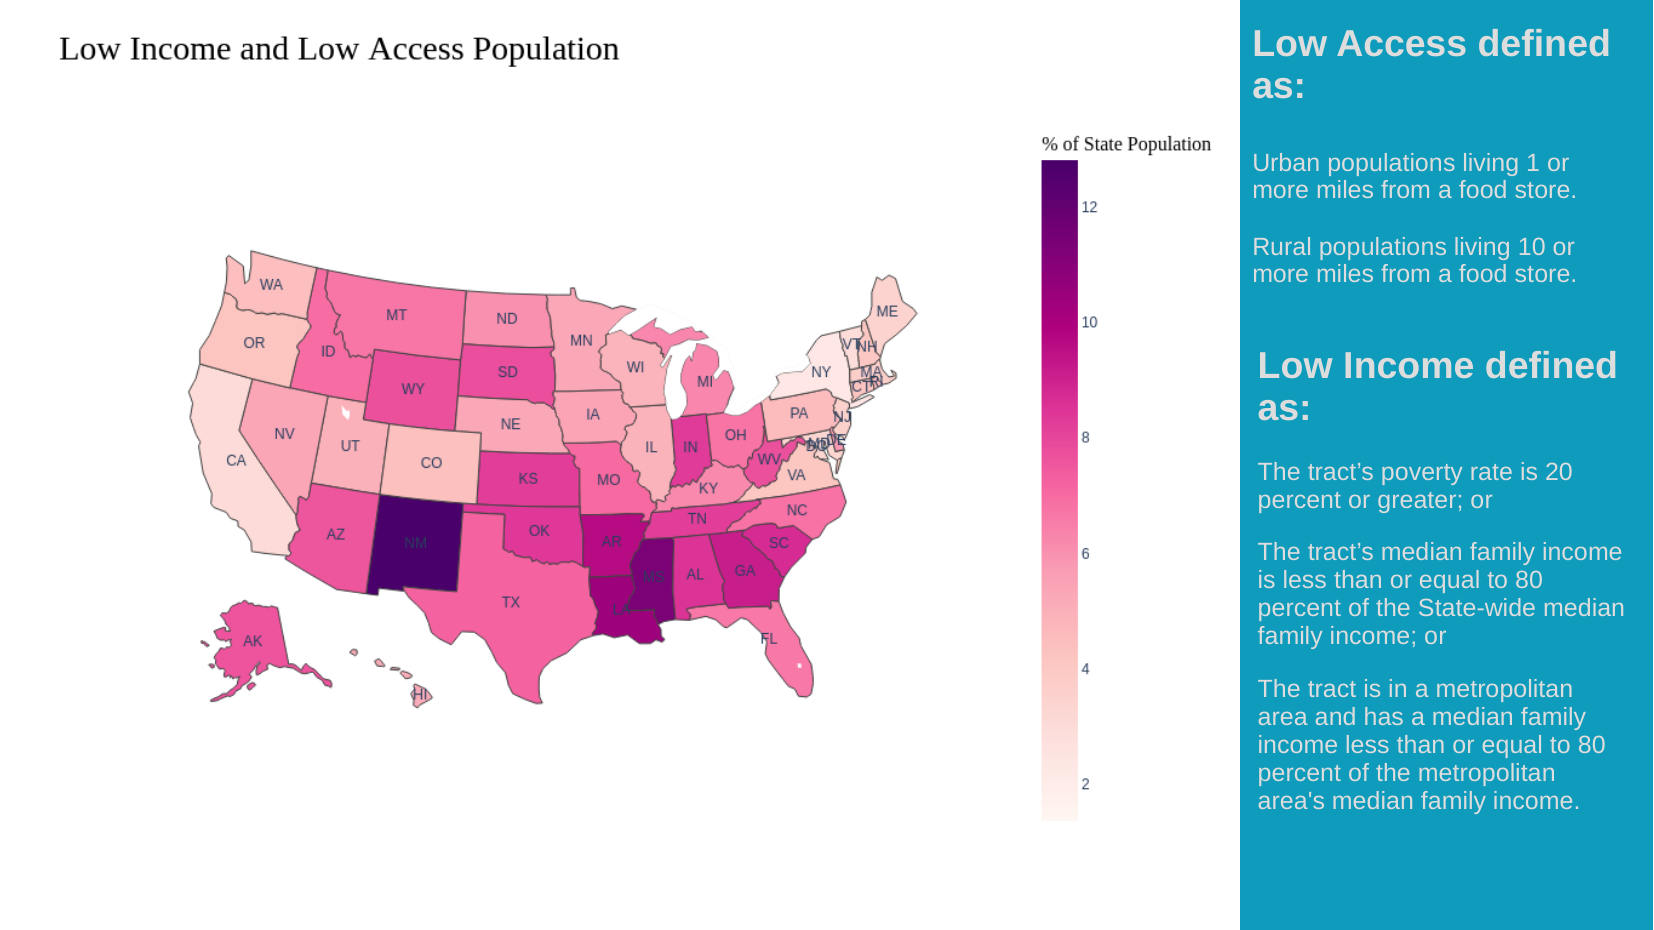

Low Access defined as:
Urban populations living 1 or more miles from a food store.
Rural populations living 10 or more miles from a food store.
Low Income defined as:
The tract’s poverty rate is 20 percent or greater; or
The tract’s median family income is less than or equal to 80 percent of the State-wide median family income; or
The tract is in a metropolitan area and has a median family income less than or equal to 80 percent of the metropolitan area's median family income.